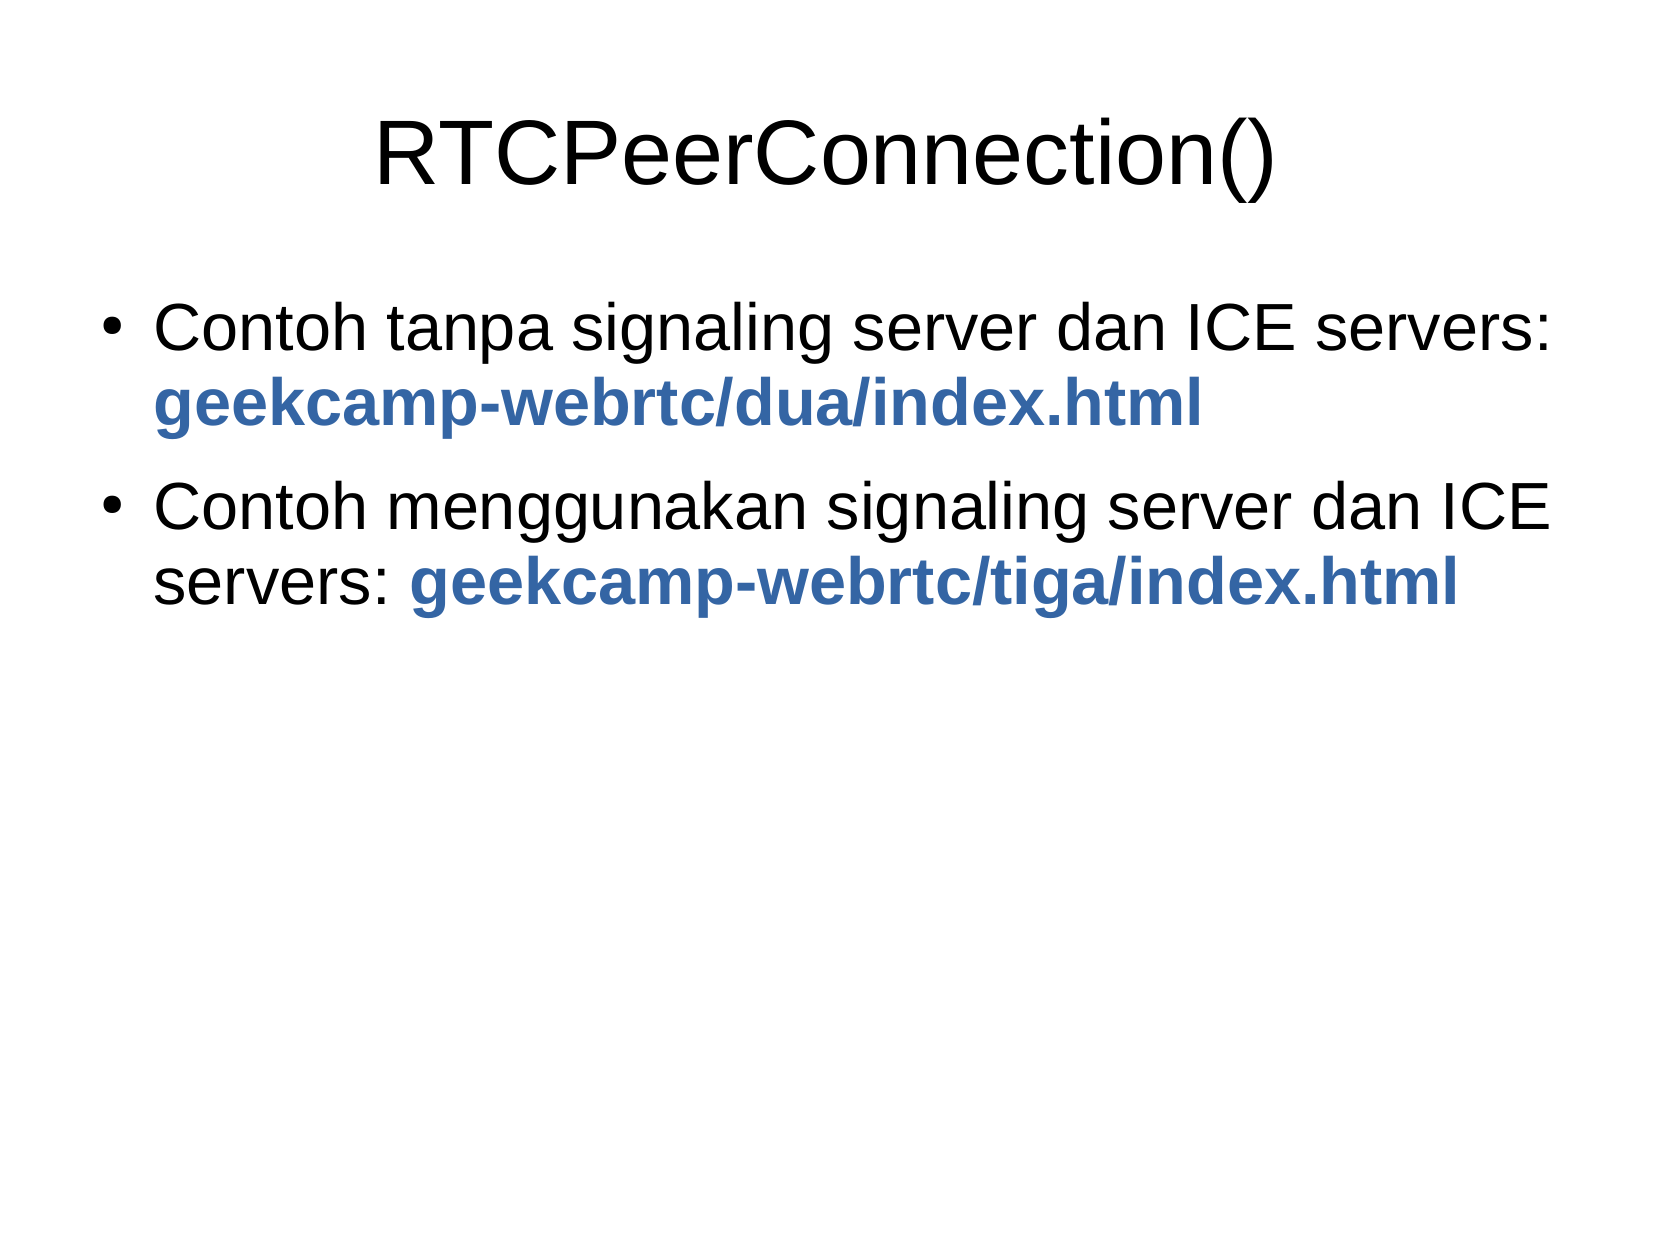

# RTCPeerConnection()
Contoh tanpa signaling server dan ICE servers: geekcamp-webrtc/dua/index.html
Contoh menggunakan signaling server dan ICE servers: geekcamp-webrtc/tiga/index.html